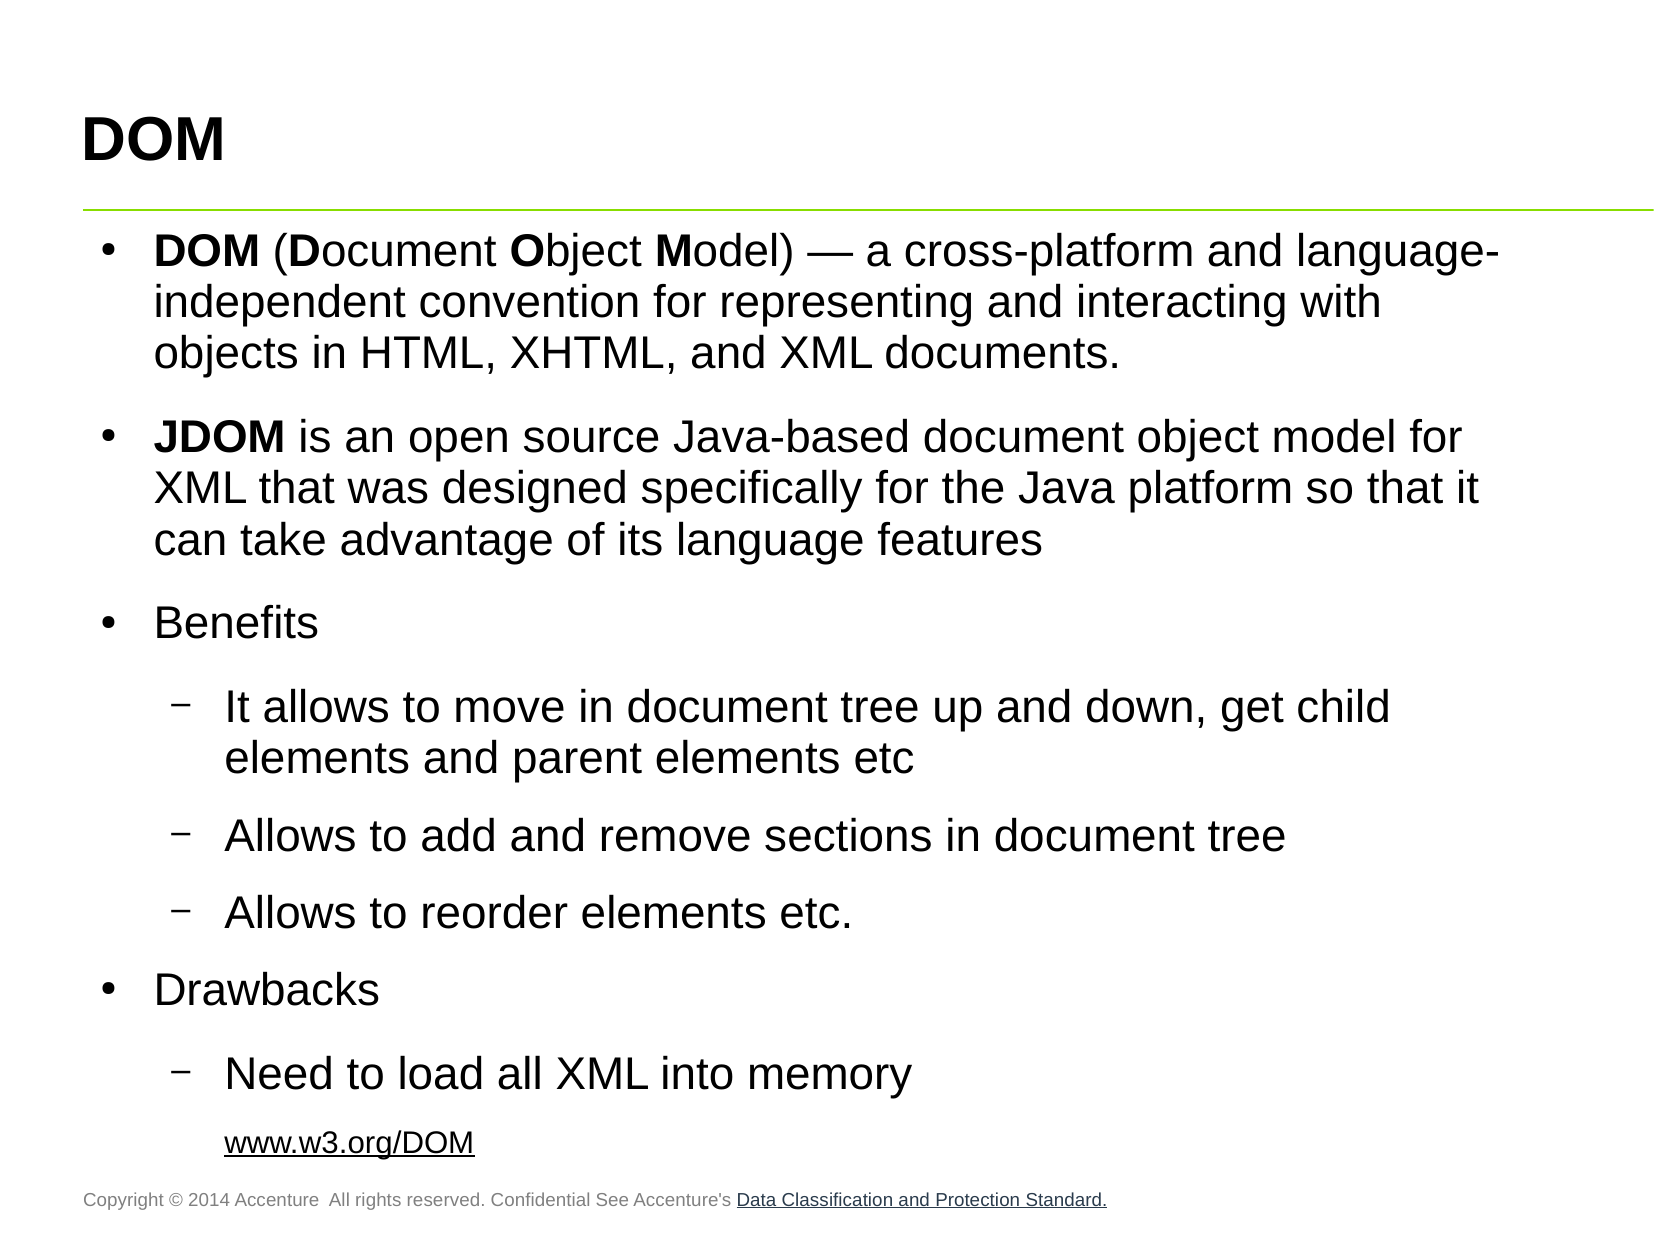

# DOM
DOM (Document Object Model) — a cross-platform and language-independent convention for representing and interacting with objects in HTML, XHTML, and XML documents.
JDOM is an open source Java-based document object model for XML that was designed specifically for the Java platform so that it can take advantage of its language features
Benefits
It allows to move in document tree up and down, get child elements and parent elements etc
Allows to add and remove sections in document tree
Allows to reorder elements etc.
Drawbacks
Need to load all XML into memory
www.w3.org/DOM